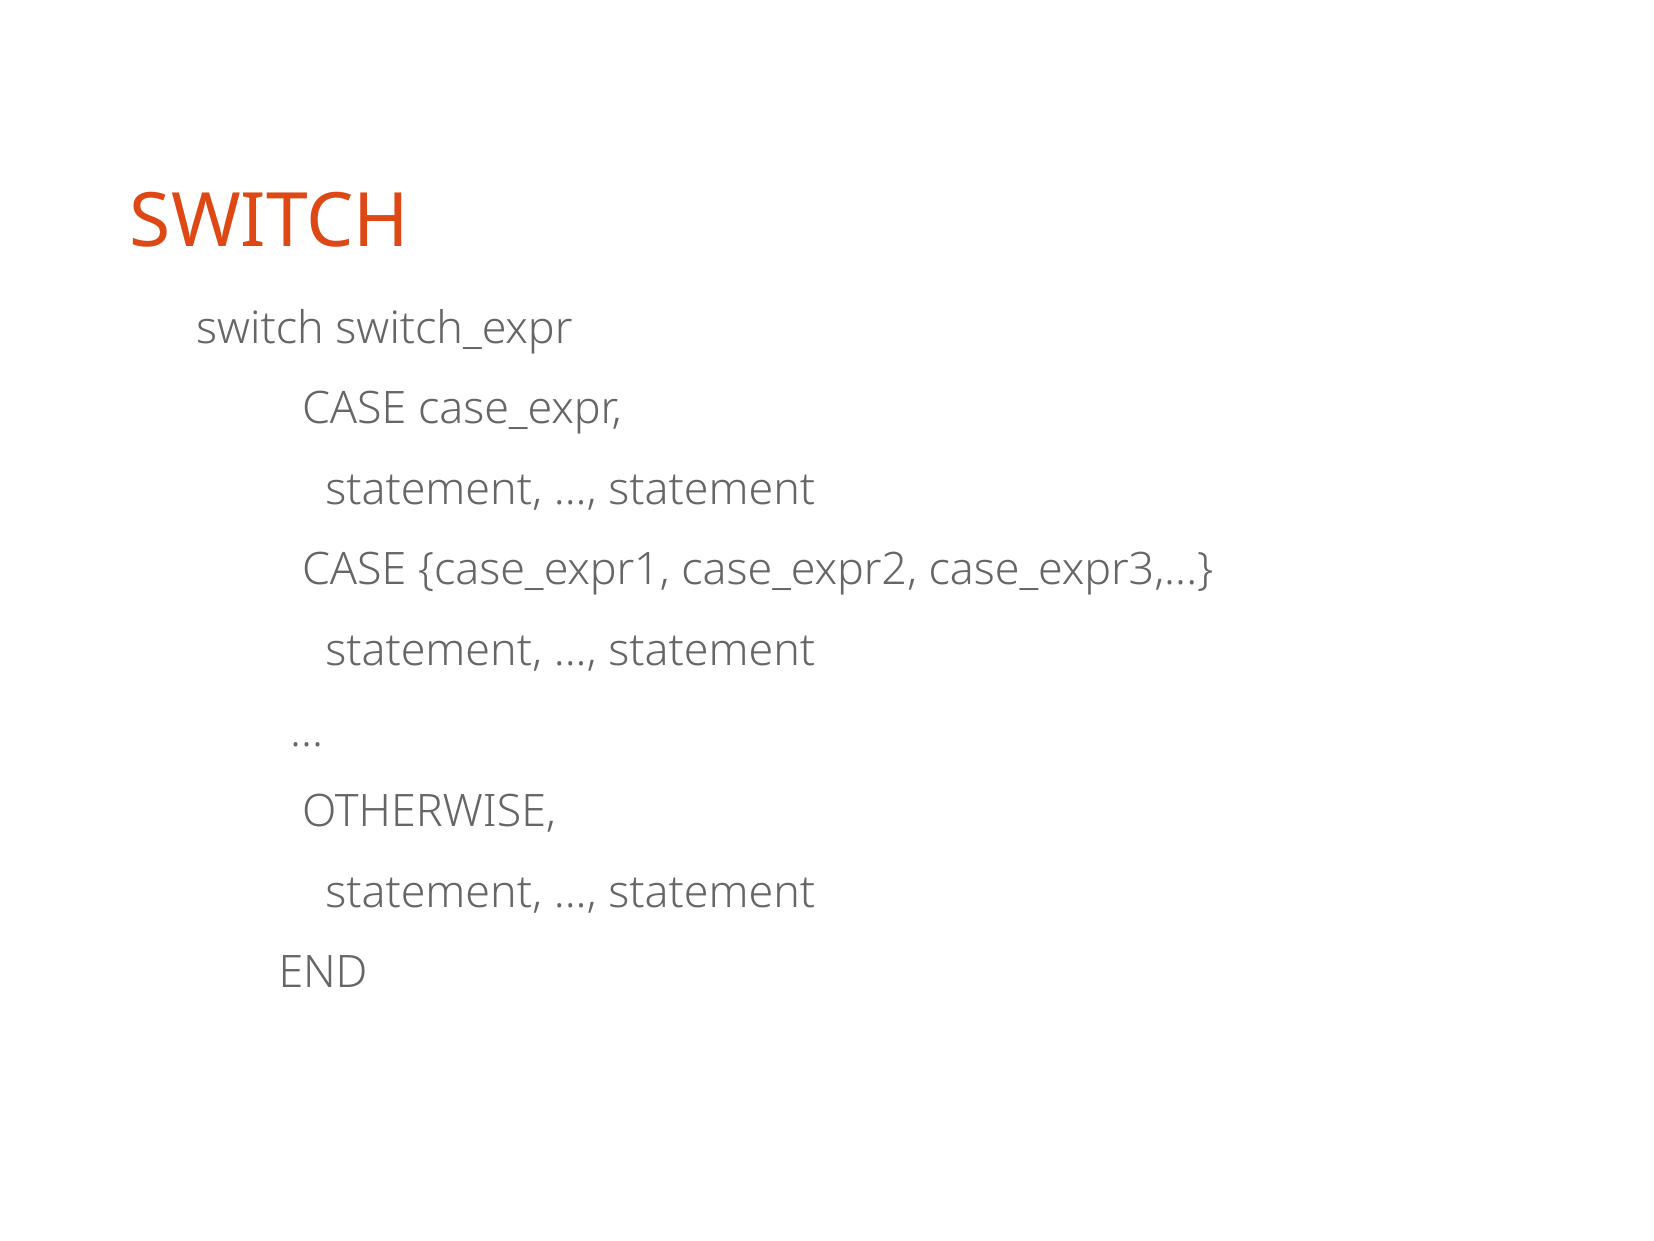

# SWITCH
 switch switch_expr
 CASE case_expr,
 statement, ..., statement
 CASE {case_expr1, case_expr2, case_expr3,...}
 statement, ..., statement
 ...
 OTHERWISE,
 statement, ..., statement
 END